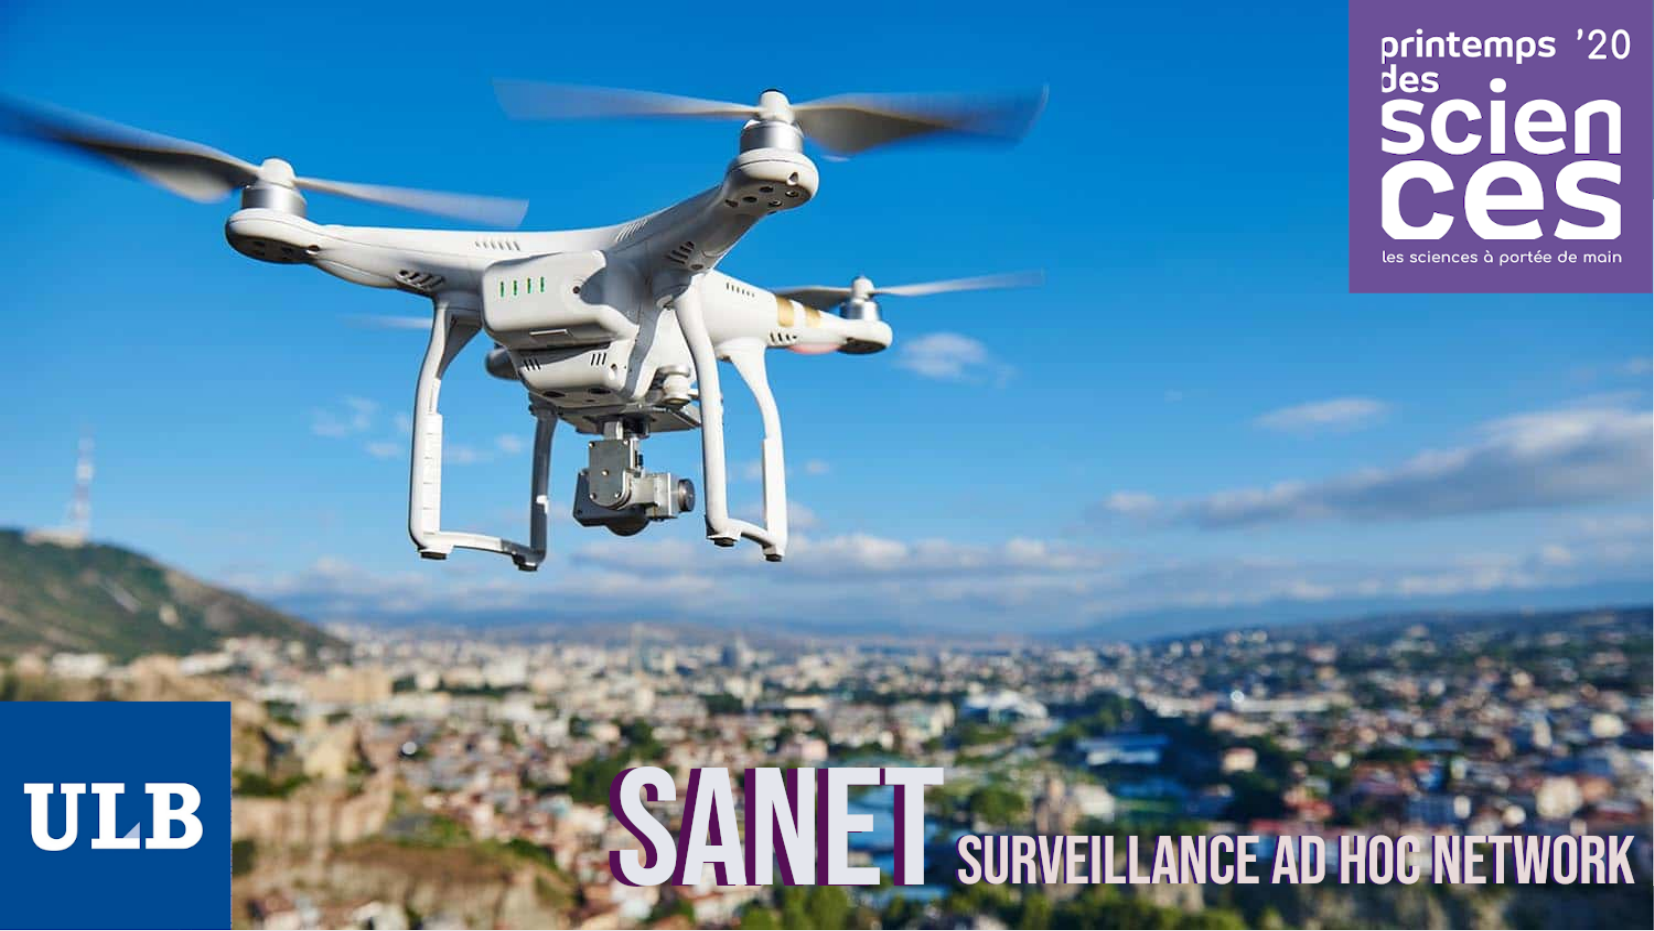

# SANET : Surveillance Ad Hoc Network